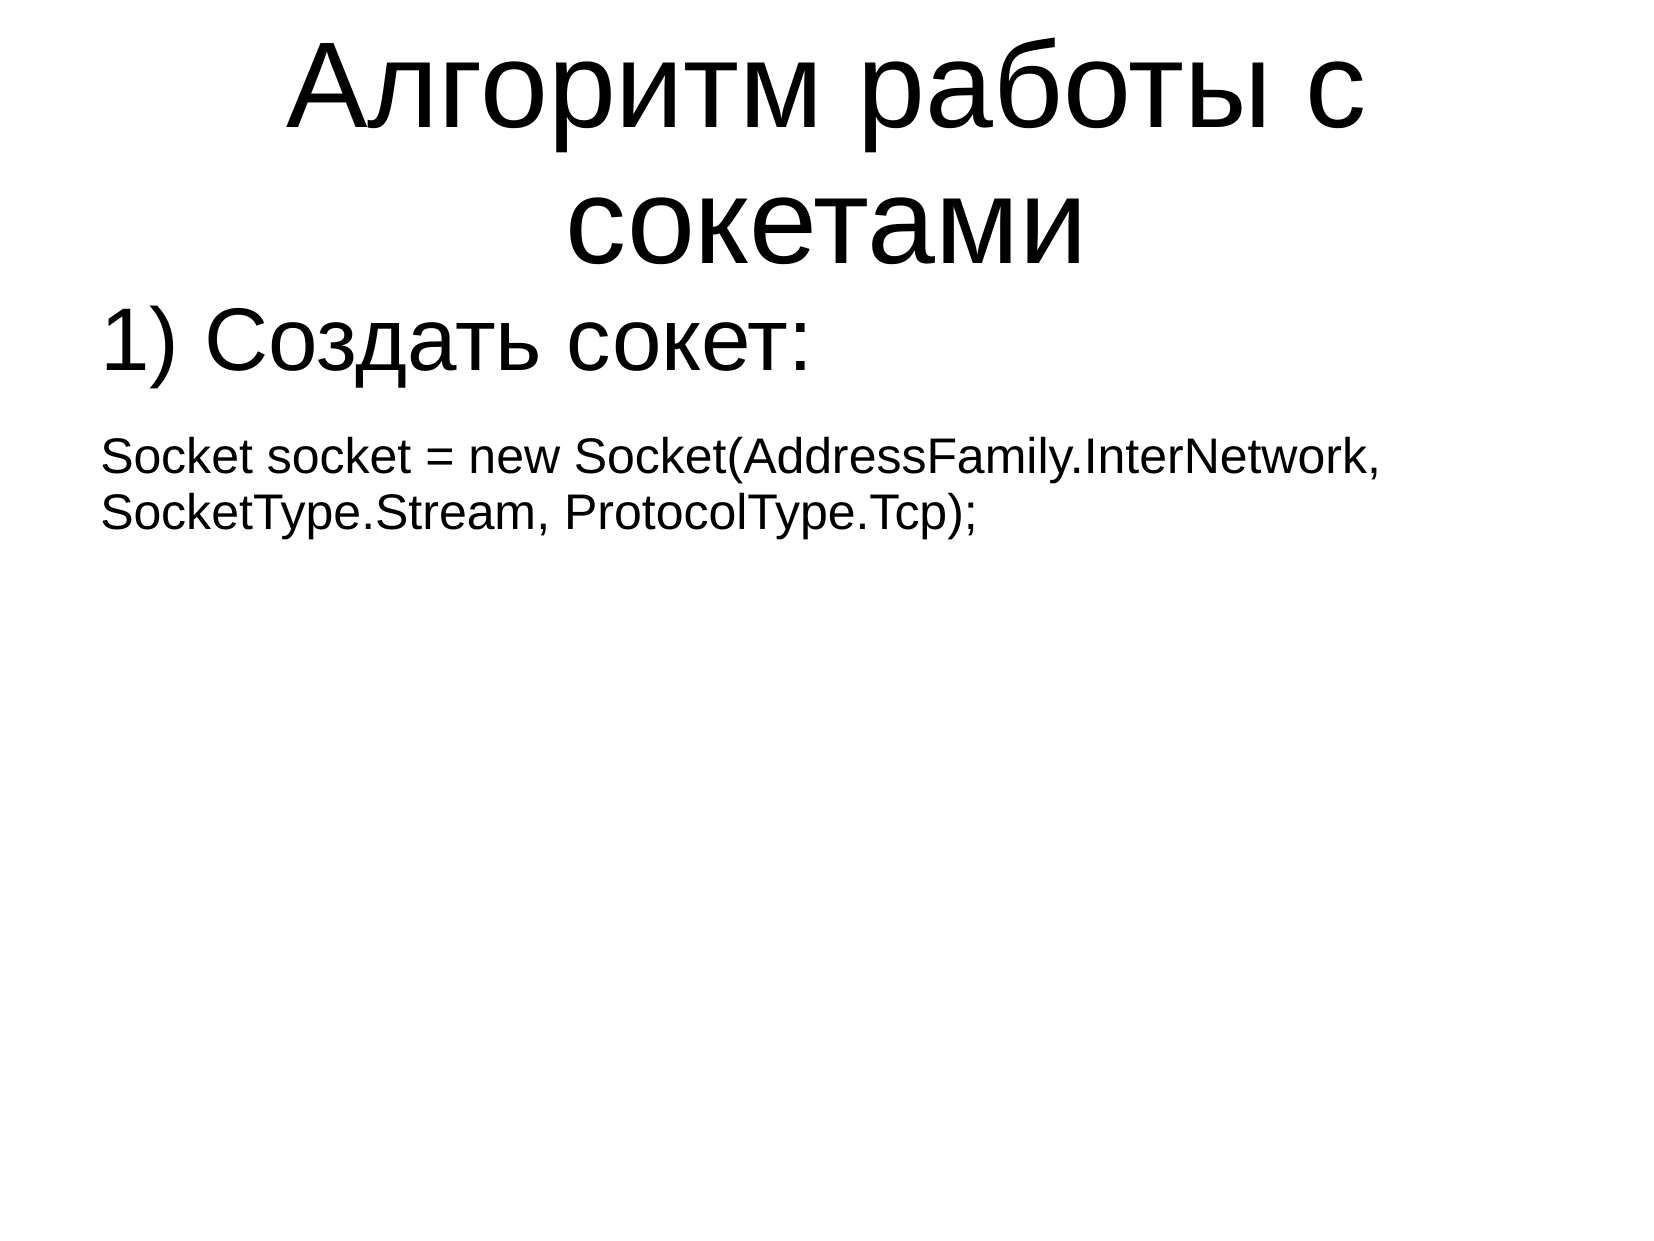

# Алгоритм работы с сокетами
1) Создать сокет:
Socket socket = new Socket(AddressFamily.InterNetwork, SocketType.Stream, ProtocolType.Tcp);